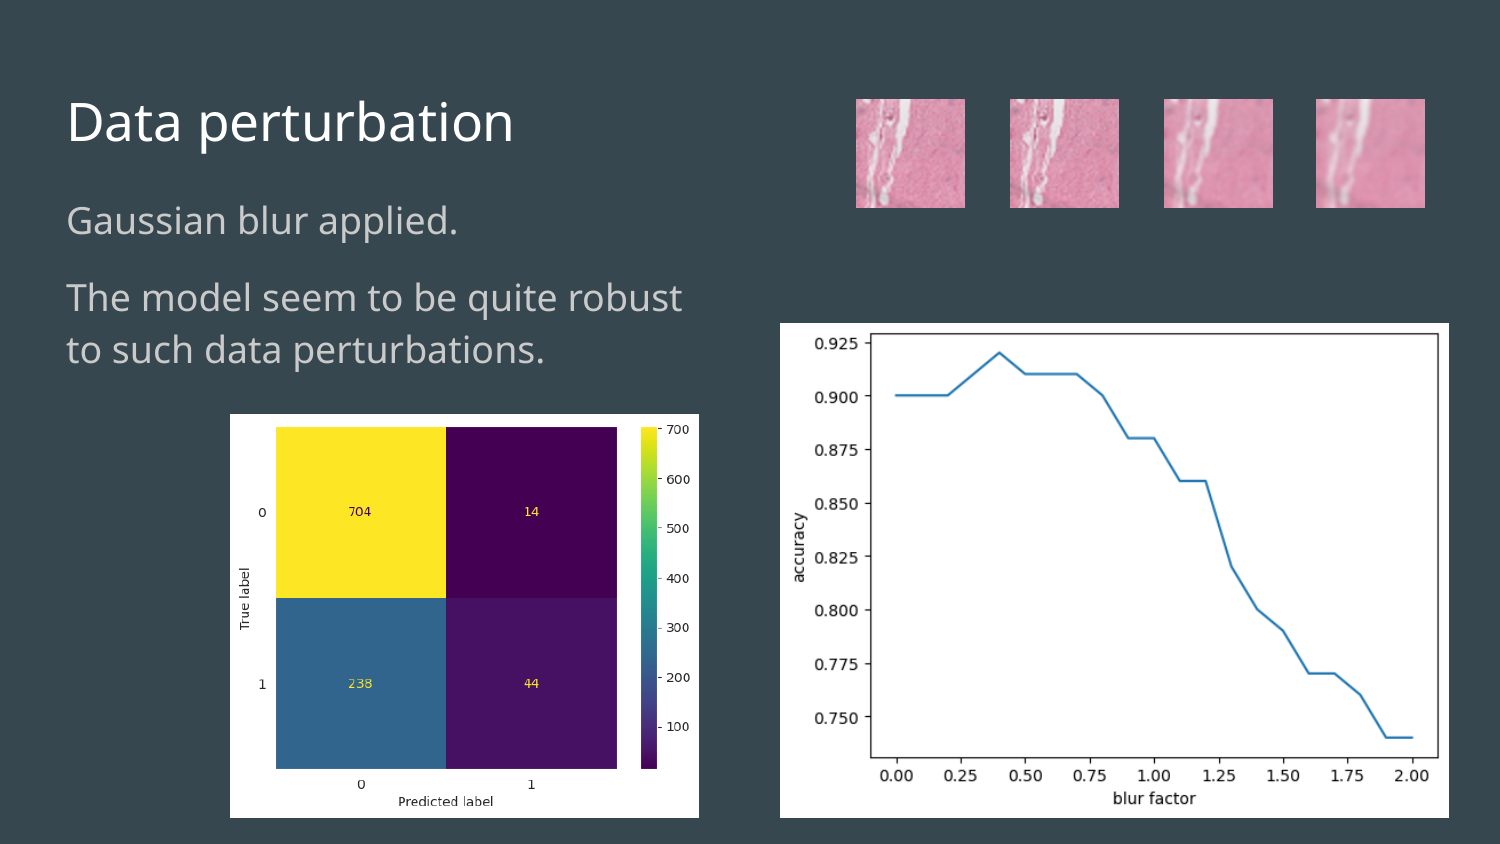

# Data perturbation
Gaussian blur applied.
The model seem to be quite robust to such data perturbations.